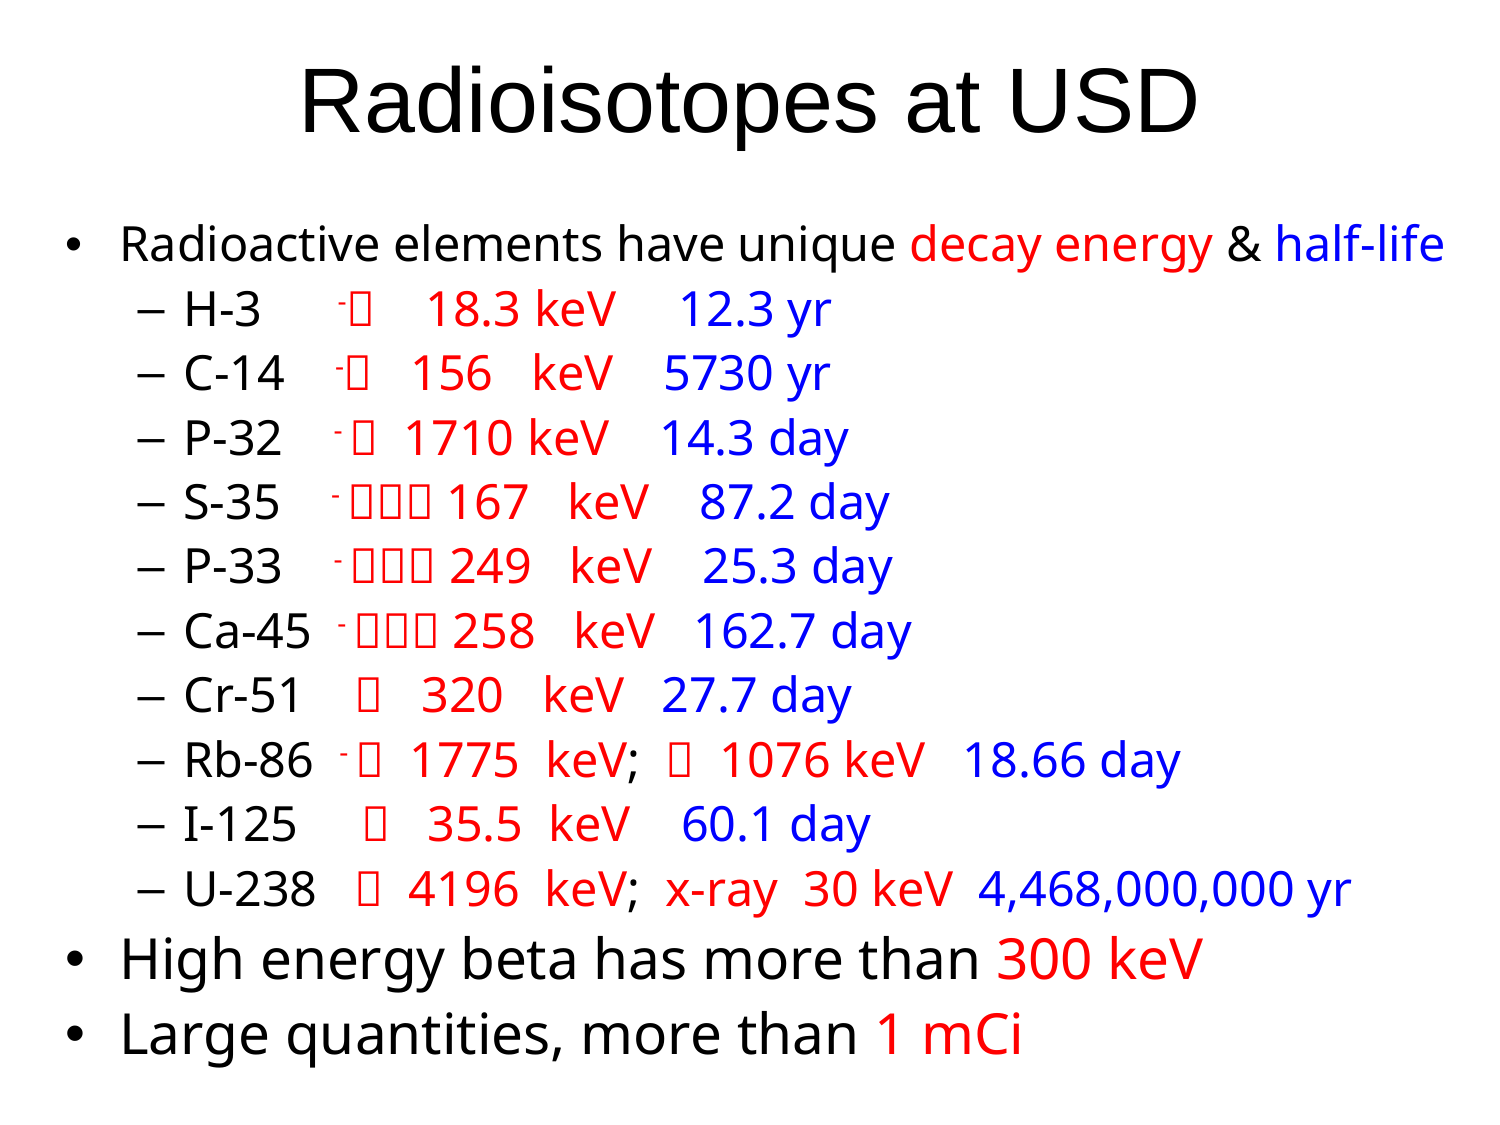

# Radioisotopes at USD
Radioactive elements have unique decay energy & half-life
H-3 - 18.3 keV 12.3 yr
C-14 - 156 keV 5730 yr
P-32 -  1710 keV 14.3 day
S-35 -  167 keV 87.2 day
P-33 -  249 keV 25.3 day
Ca-45 -  258 keV 162.7 day
Cr-51  320 keV 27.7 day
Rb-86 -  1775 keV;  1076 keV 18.66 day
I-125  35.5 keV 60.1 day
U-238  4196 keV; x-ray 30 keV 4,468,000,000 yr
High energy beta has more than 300 keV
Large quantities, more than 1 mCi